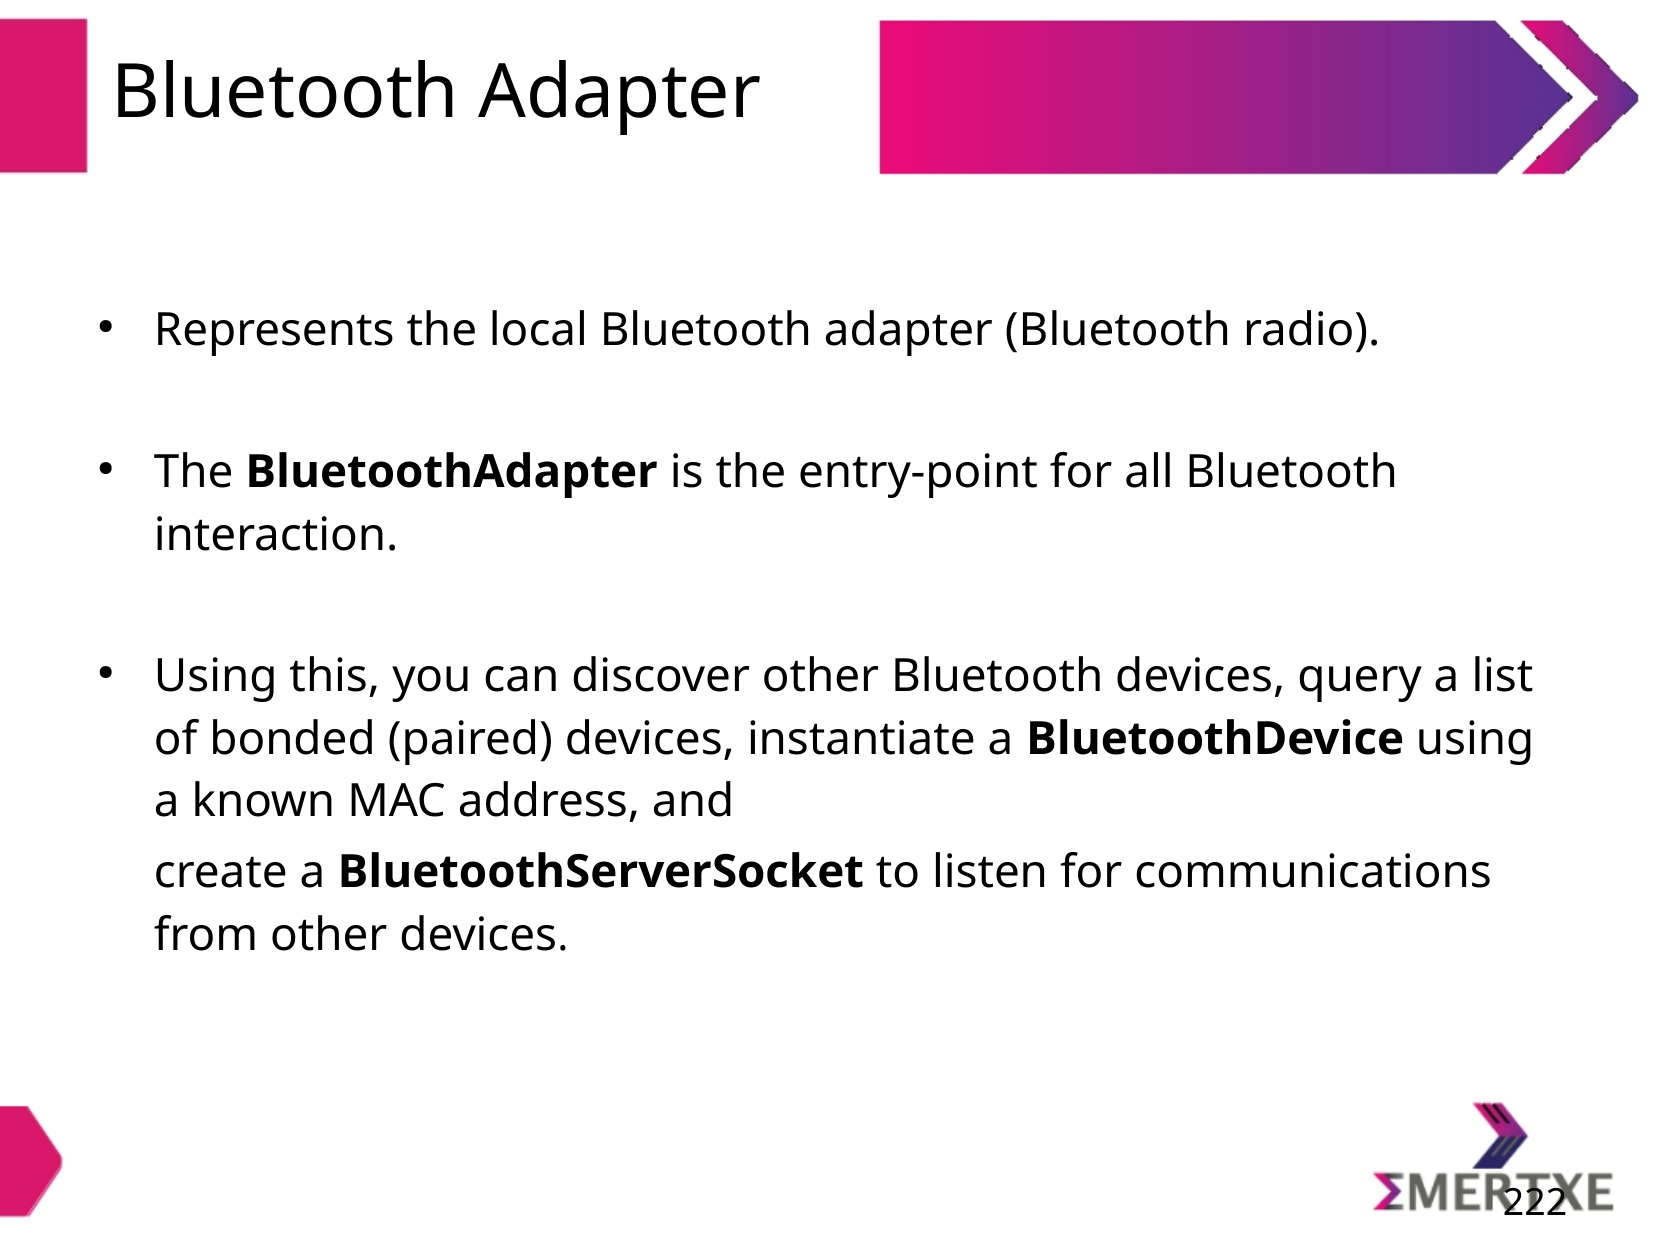

# Bluetooth Adapter
Represents the local Bluetooth adapter (Bluetooth radio).
The BluetoothAdapter is the entry-point for all Bluetooth interaction.
Using this, you can discover other Bluetooth devices, query a list of bonded (paired) devices, instantiate a BluetoothDevice using a known MAC address, and
create a BluetoothServerSocket to listen for communications from other devices.